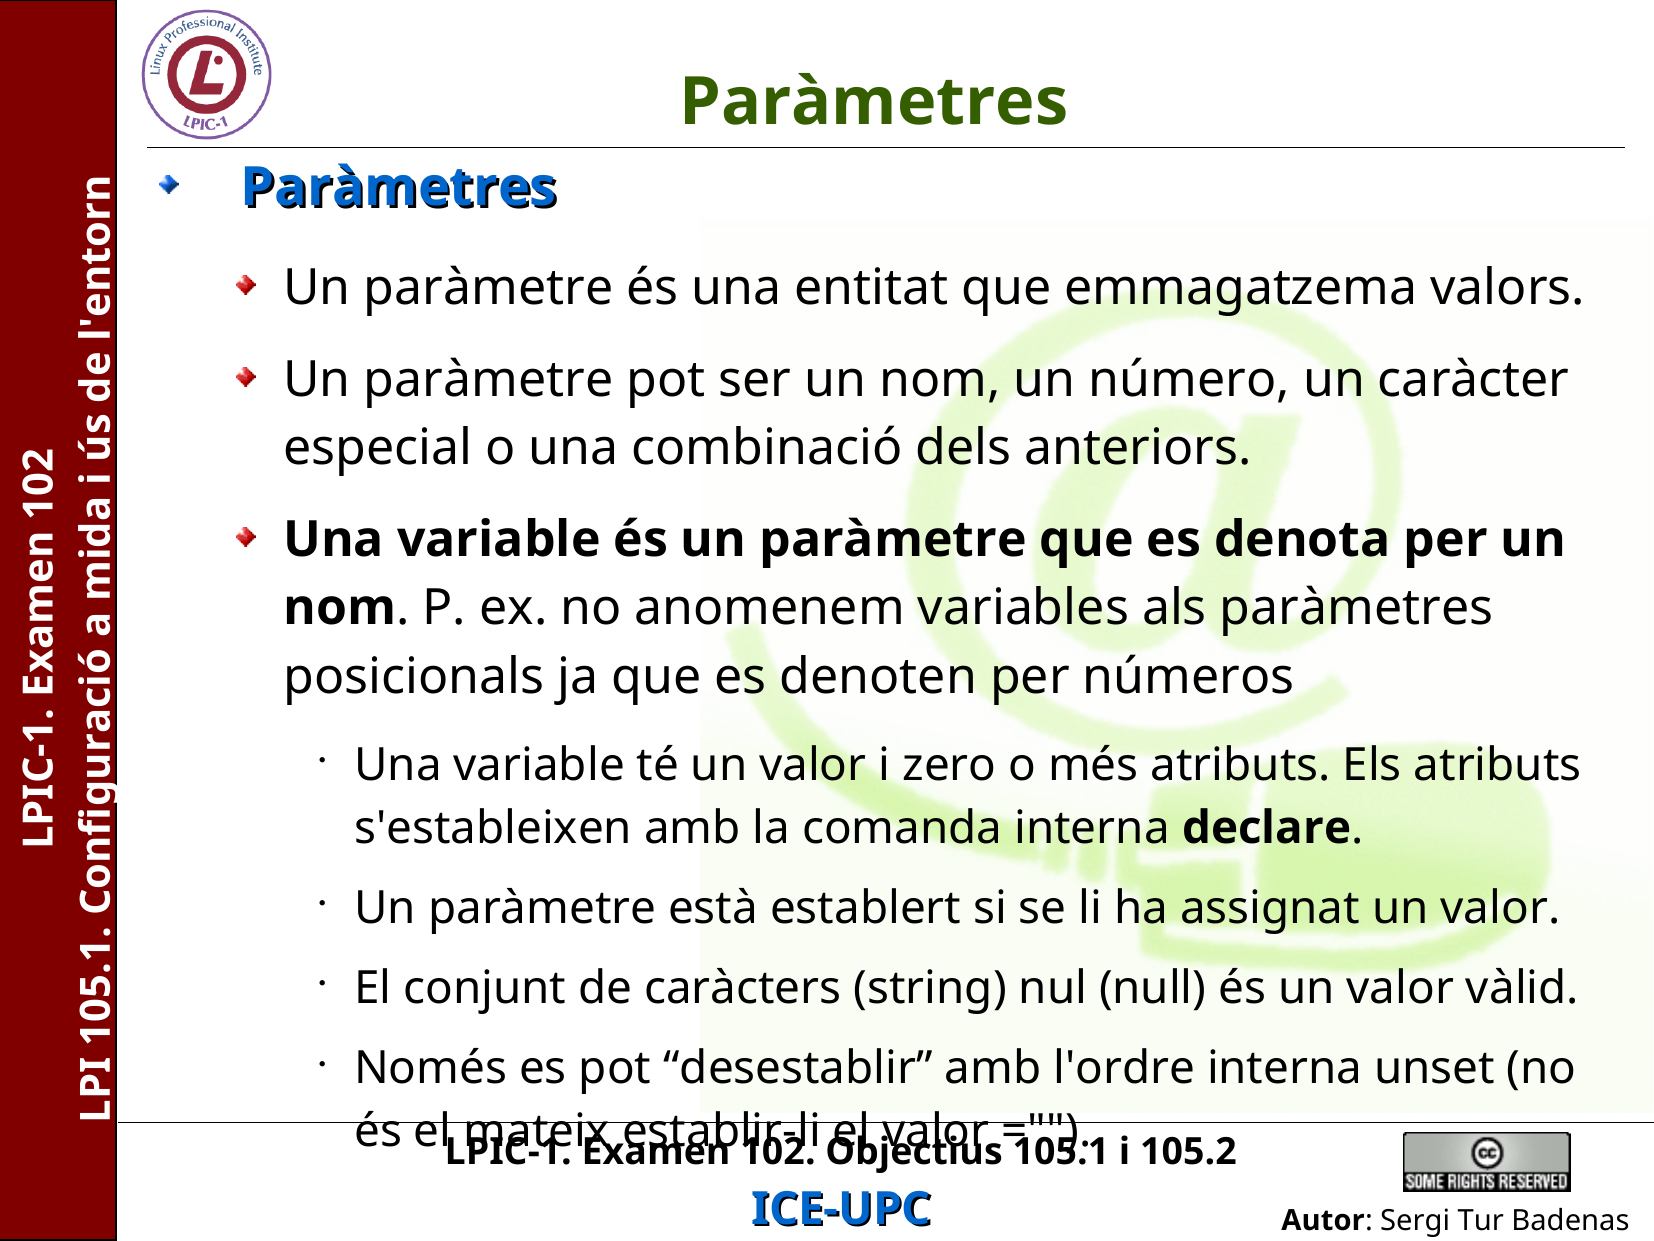

# Paràmetres
 Paràmetres
Un paràmetre és una entitat que emmagatzema valors.
Un paràmetre pot ser un nom, un número, un caràcter especial o una combinació dels anteriors.
Una variable és un paràmetre que es denota per un nom. P. ex. no anomenem variables als paràmetres posicionals ja que es denoten per números
Una variable té un valor i zero o més atributs. Els atributs s'estableixen amb la comanda interna declare.
Un paràmetre està establert si se li ha assignat un valor.
El conjunt de caràcters (string) nul (null) és un valor vàlid.
Només es pot “desestablir” amb l'ordre interna unset (no és el mateix establir-li el valor ="").